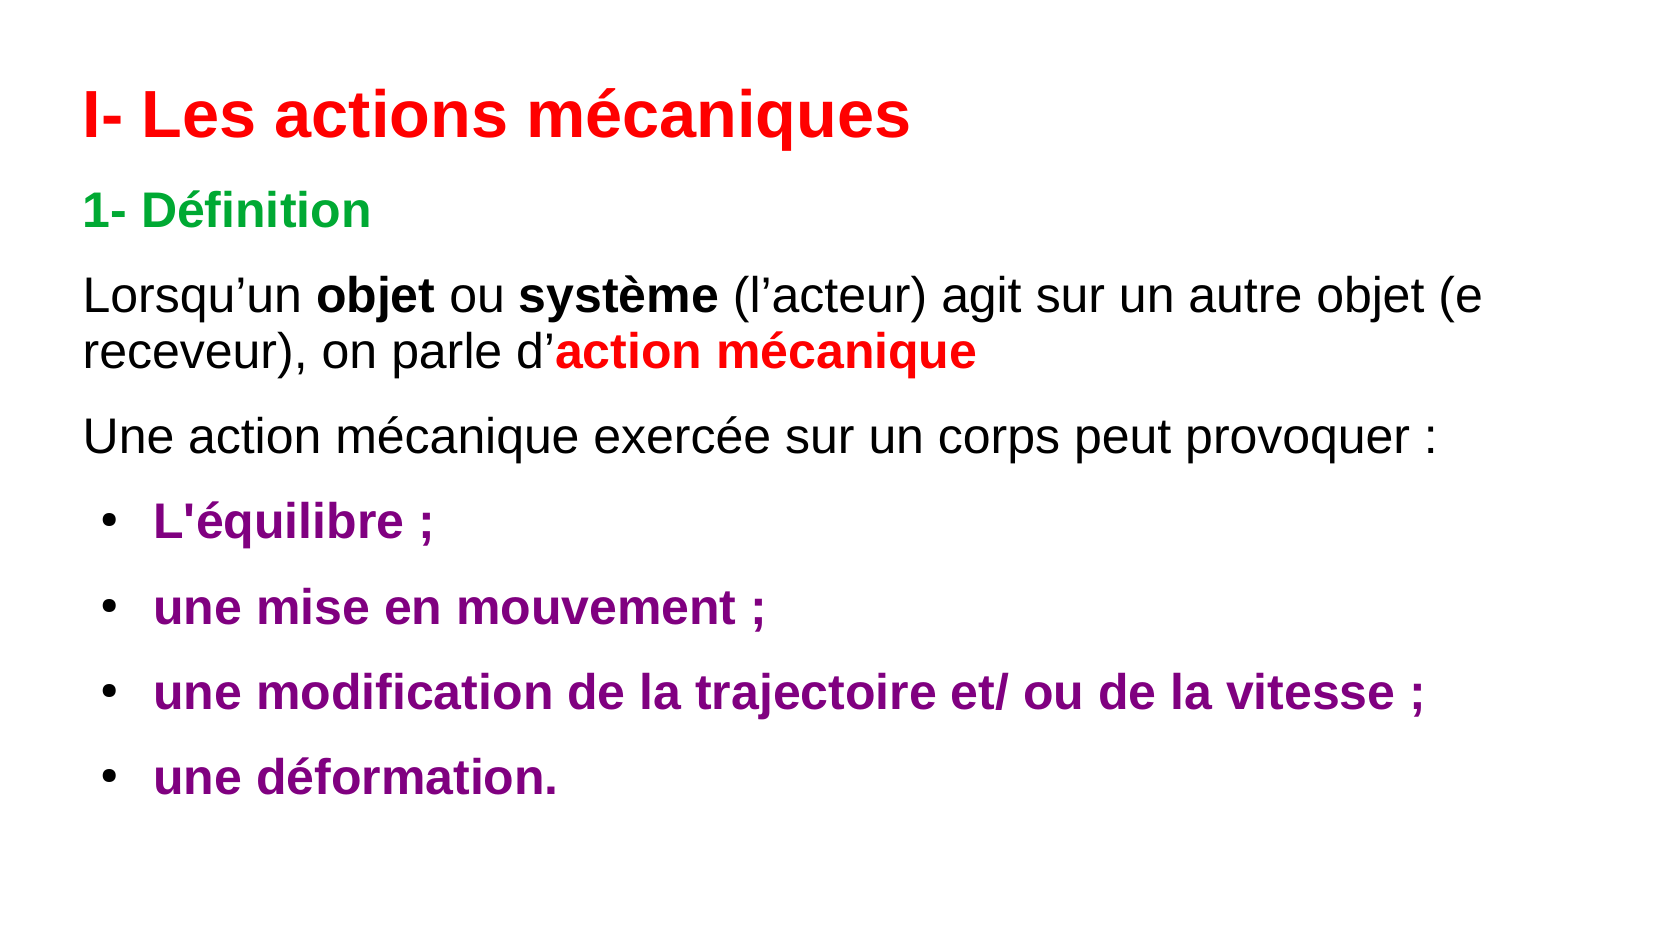

# I- Les actions mécaniques
1- Définition
Lorsqu’un objet ou système (l’acteur) agit sur un autre objet (e receveur), on parle d’action mécanique
Une action mécanique exercée sur un corps peut provoquer :
L'équilibre ;
une mise en mouvement ;
une modification de la trajectoire et/ ou de la vitesse ;
une déformation.